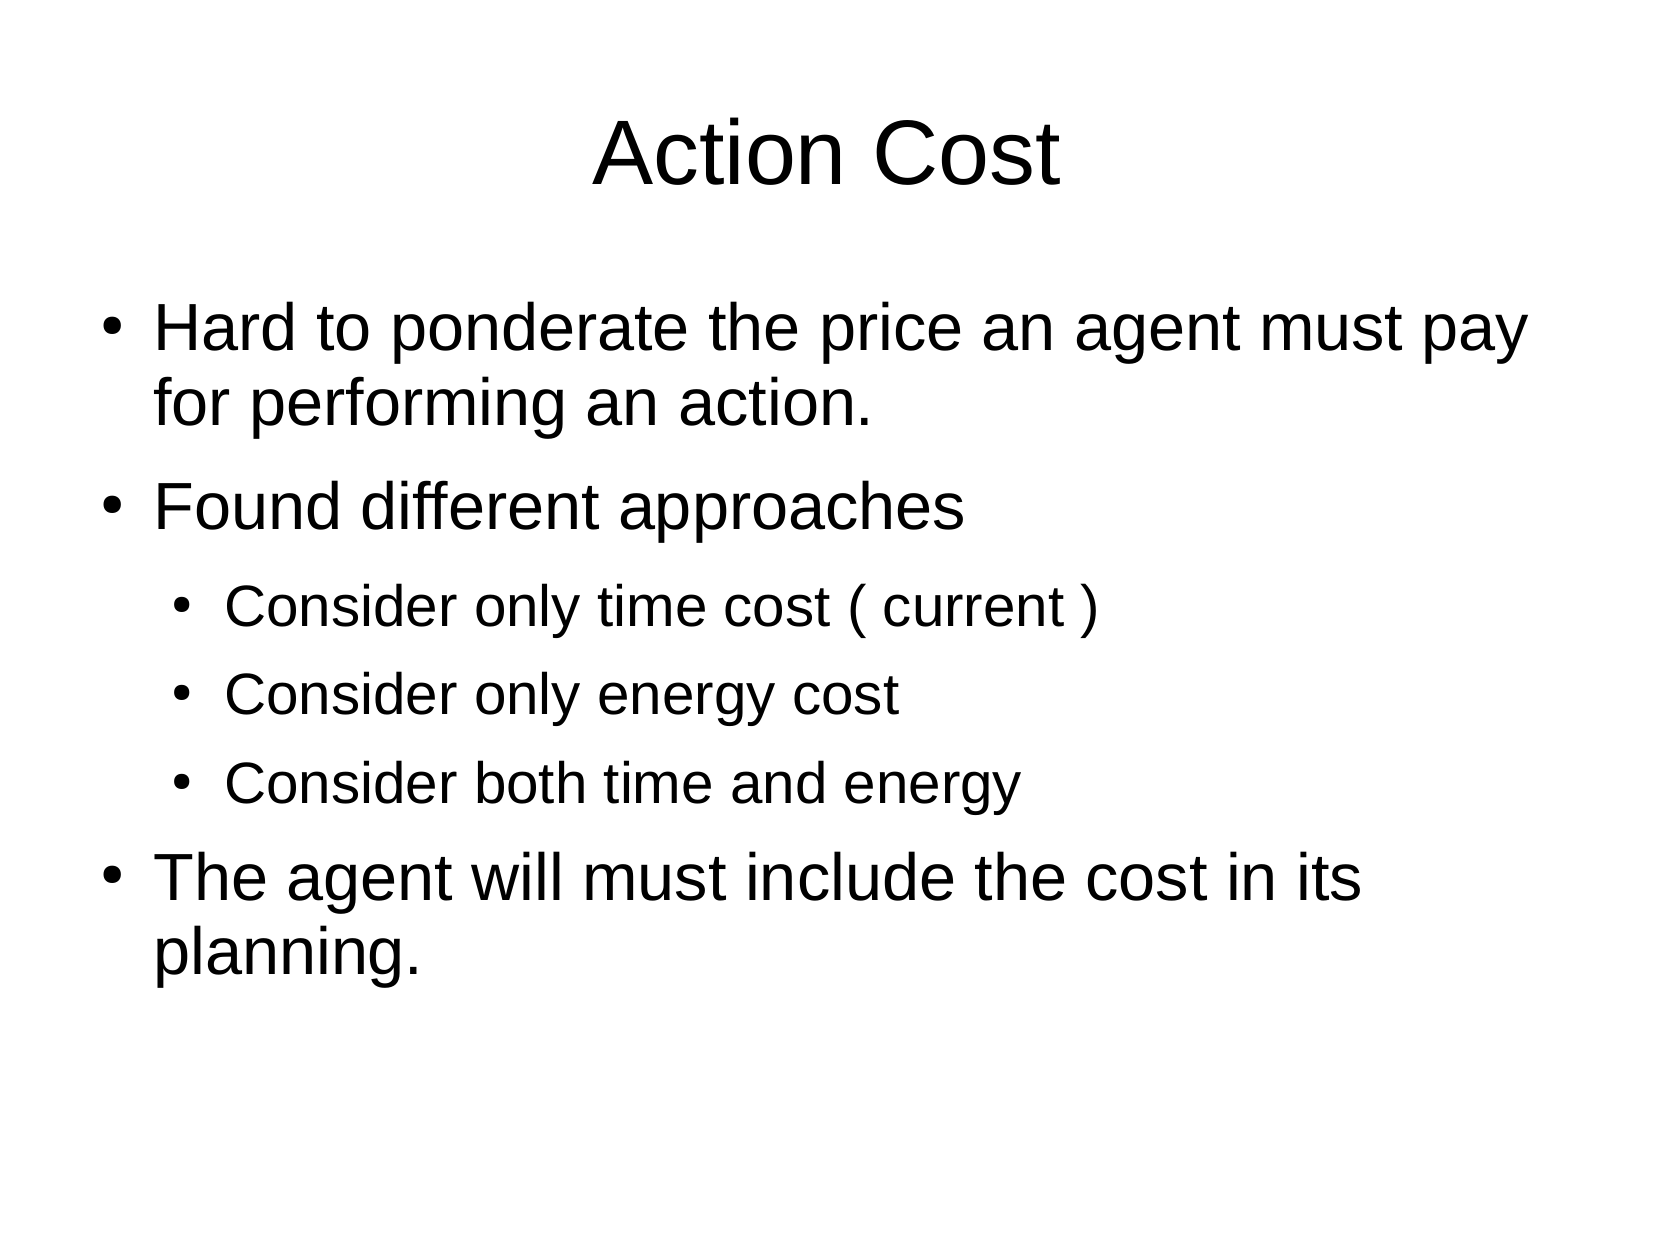

# Action Cost
Hard to ponderate the price an agent must pay for performing an action.
Found different approaches
Consider only time cost ( current )
Consider only energy cost
Consider both time and energy
The agent will must include the cost in its planning.